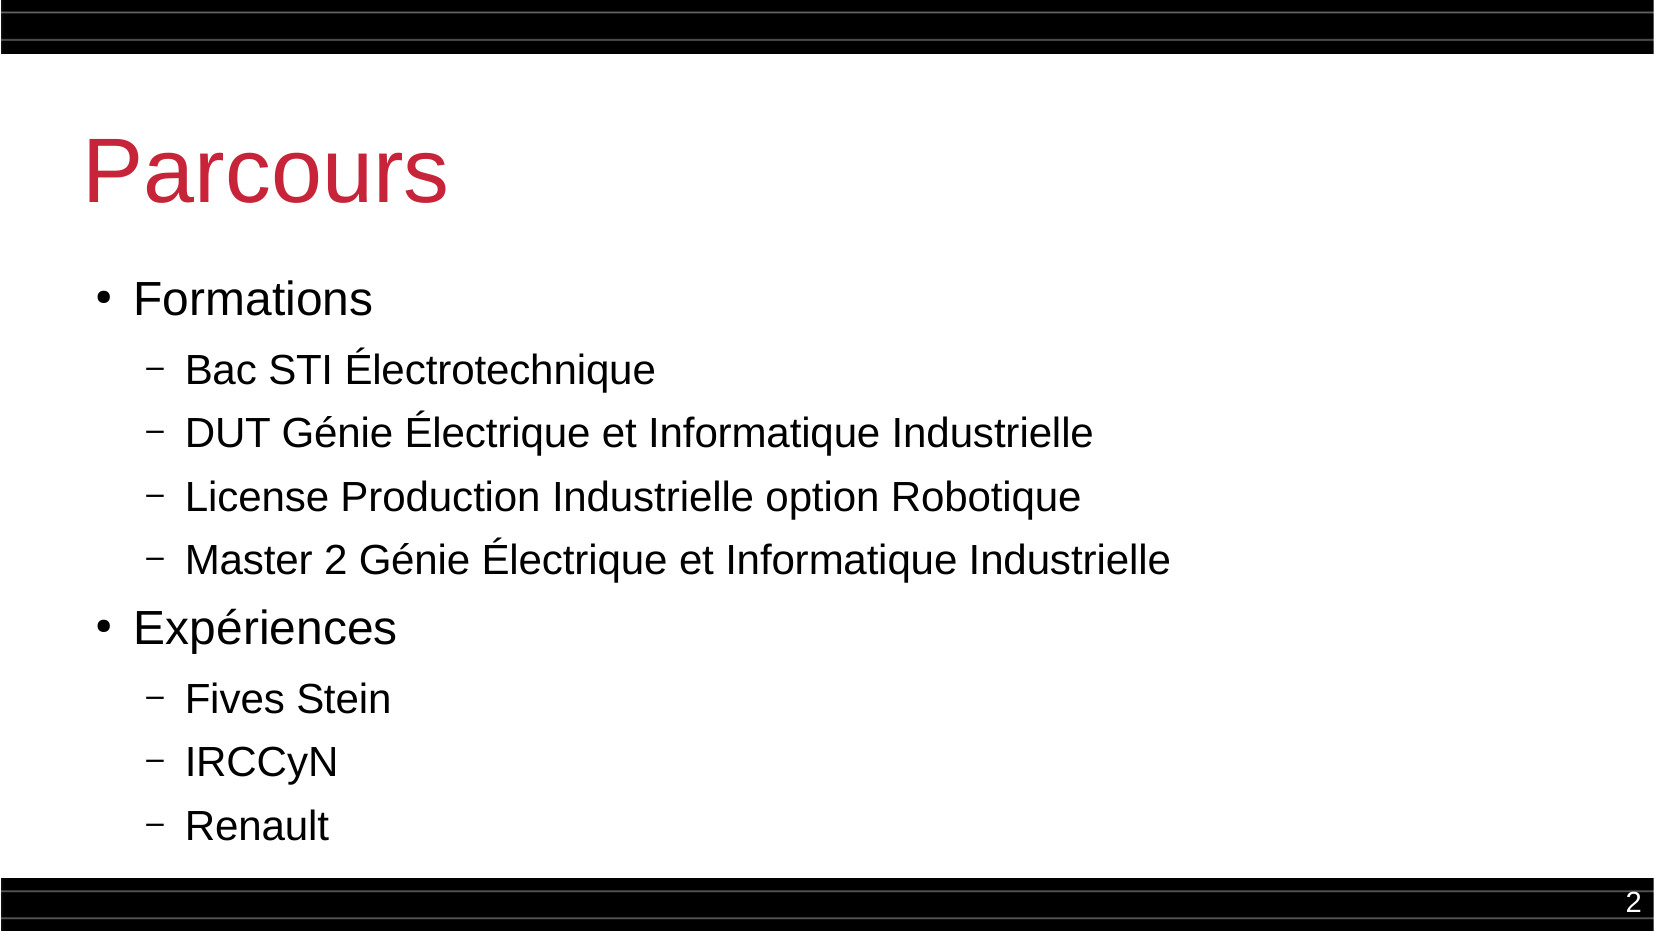

# Parcours
Formations
Bac STI Électrotechnique
DUT Génie Électrique et Informatique Industrielle
License Production Industrielle option Robotique
Master 2 Génie Électrique et Informatique Industrielle
Expériences
Fives Stein
IRCCyN
Renault